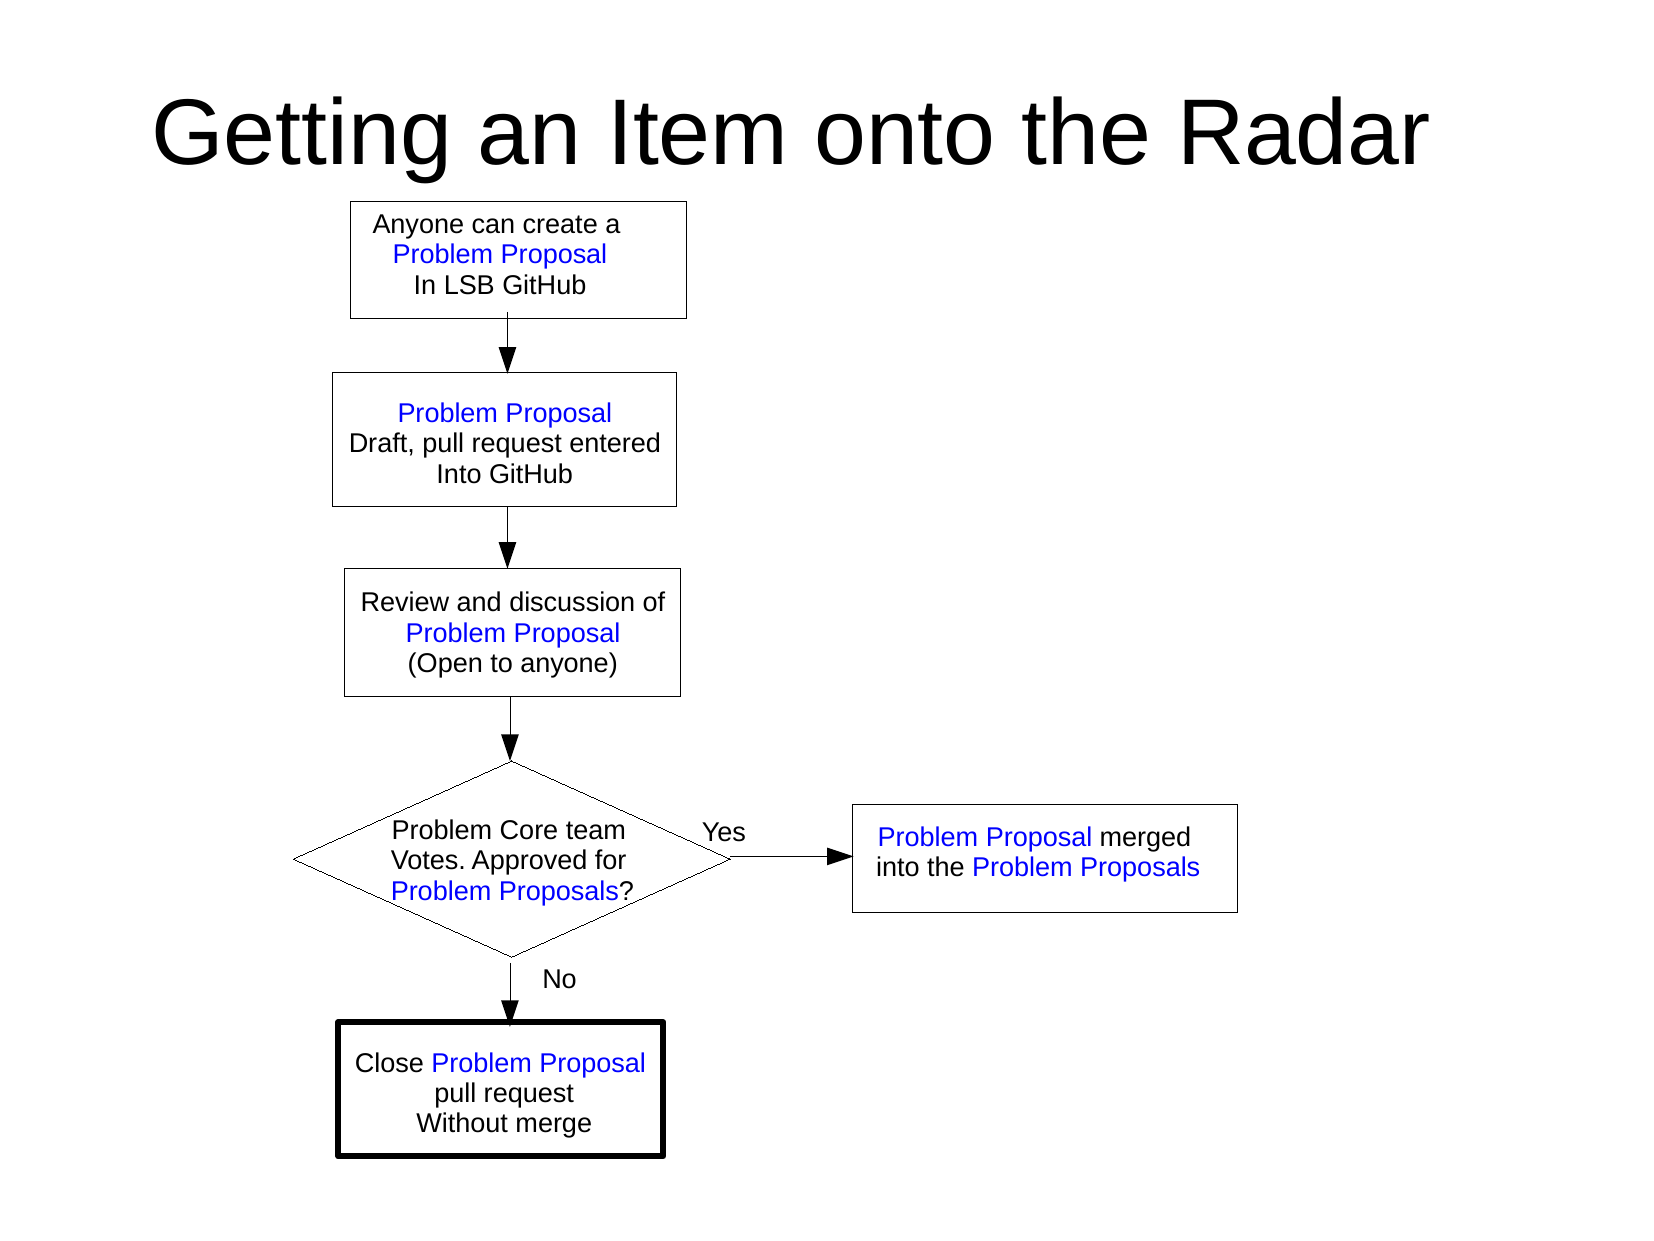

# Getting an Item onto the Radar
Anyone can create a
Problem Proposal
In LSB GitHub
Problem Proposal
Draft, pull request entered
Into GitHub
Review and discussion of
Problem Proposal
(Open to anyone)
Problem Proposal merged
 into the Problem Proposals
Problem Core team
Votes. Approved for
Problem Proposals?
Yes
No
Close Problem Proposal
pull request
Without merge